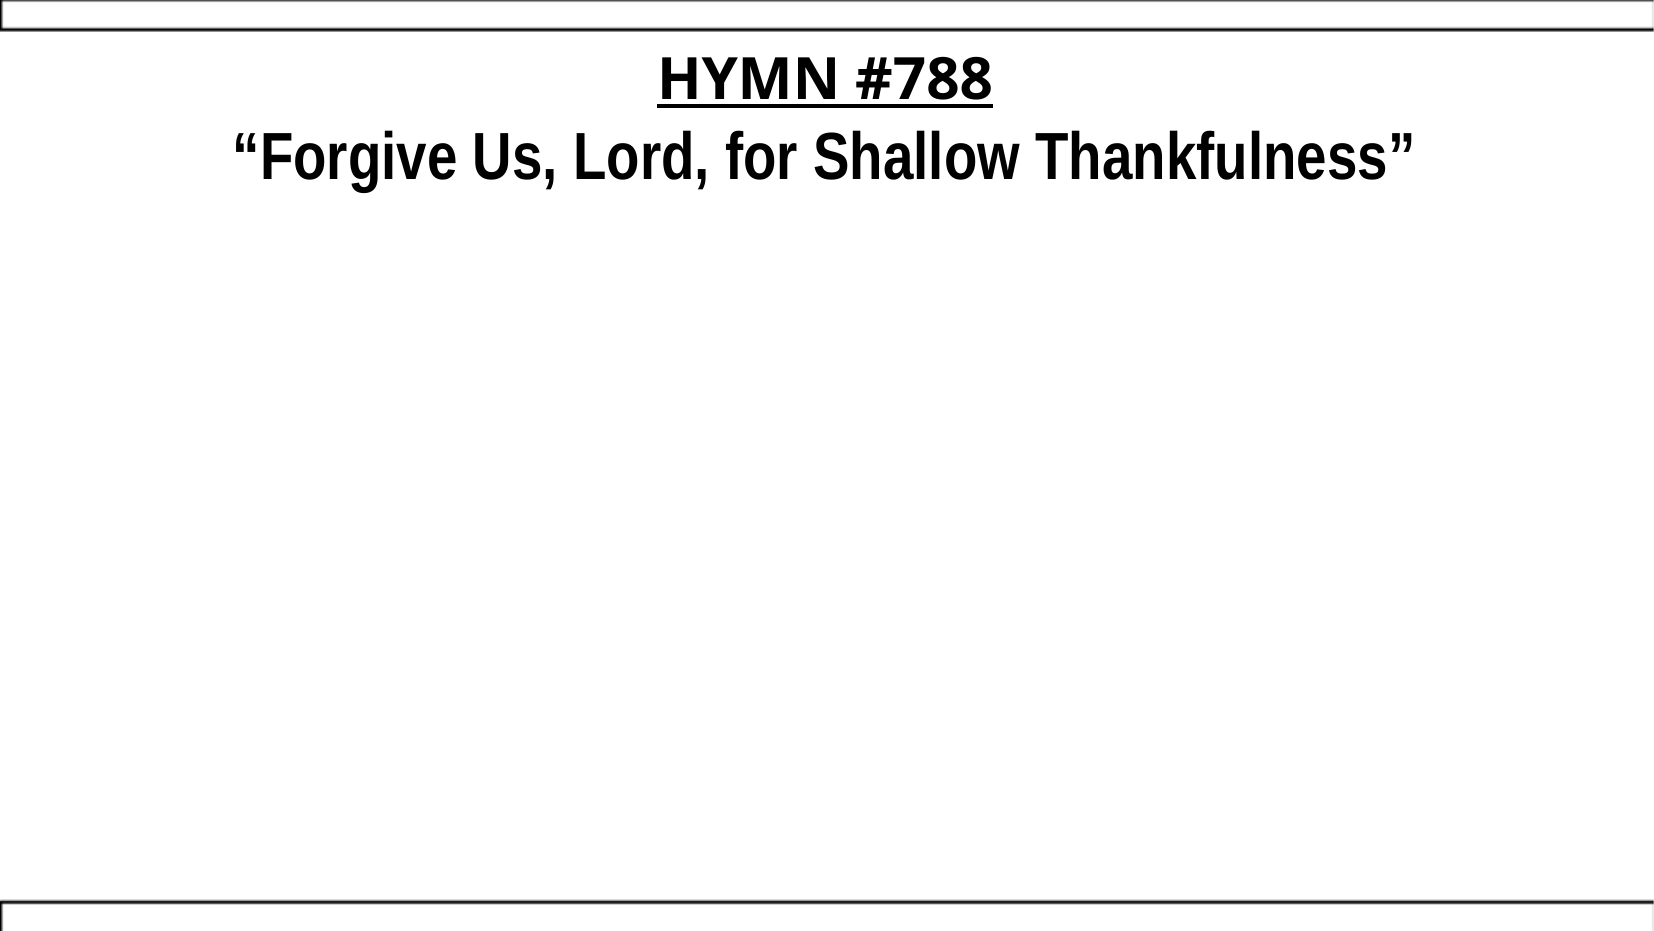

HYMN #788
“Forgive Us, Lord, for Shallow Thankfulness”